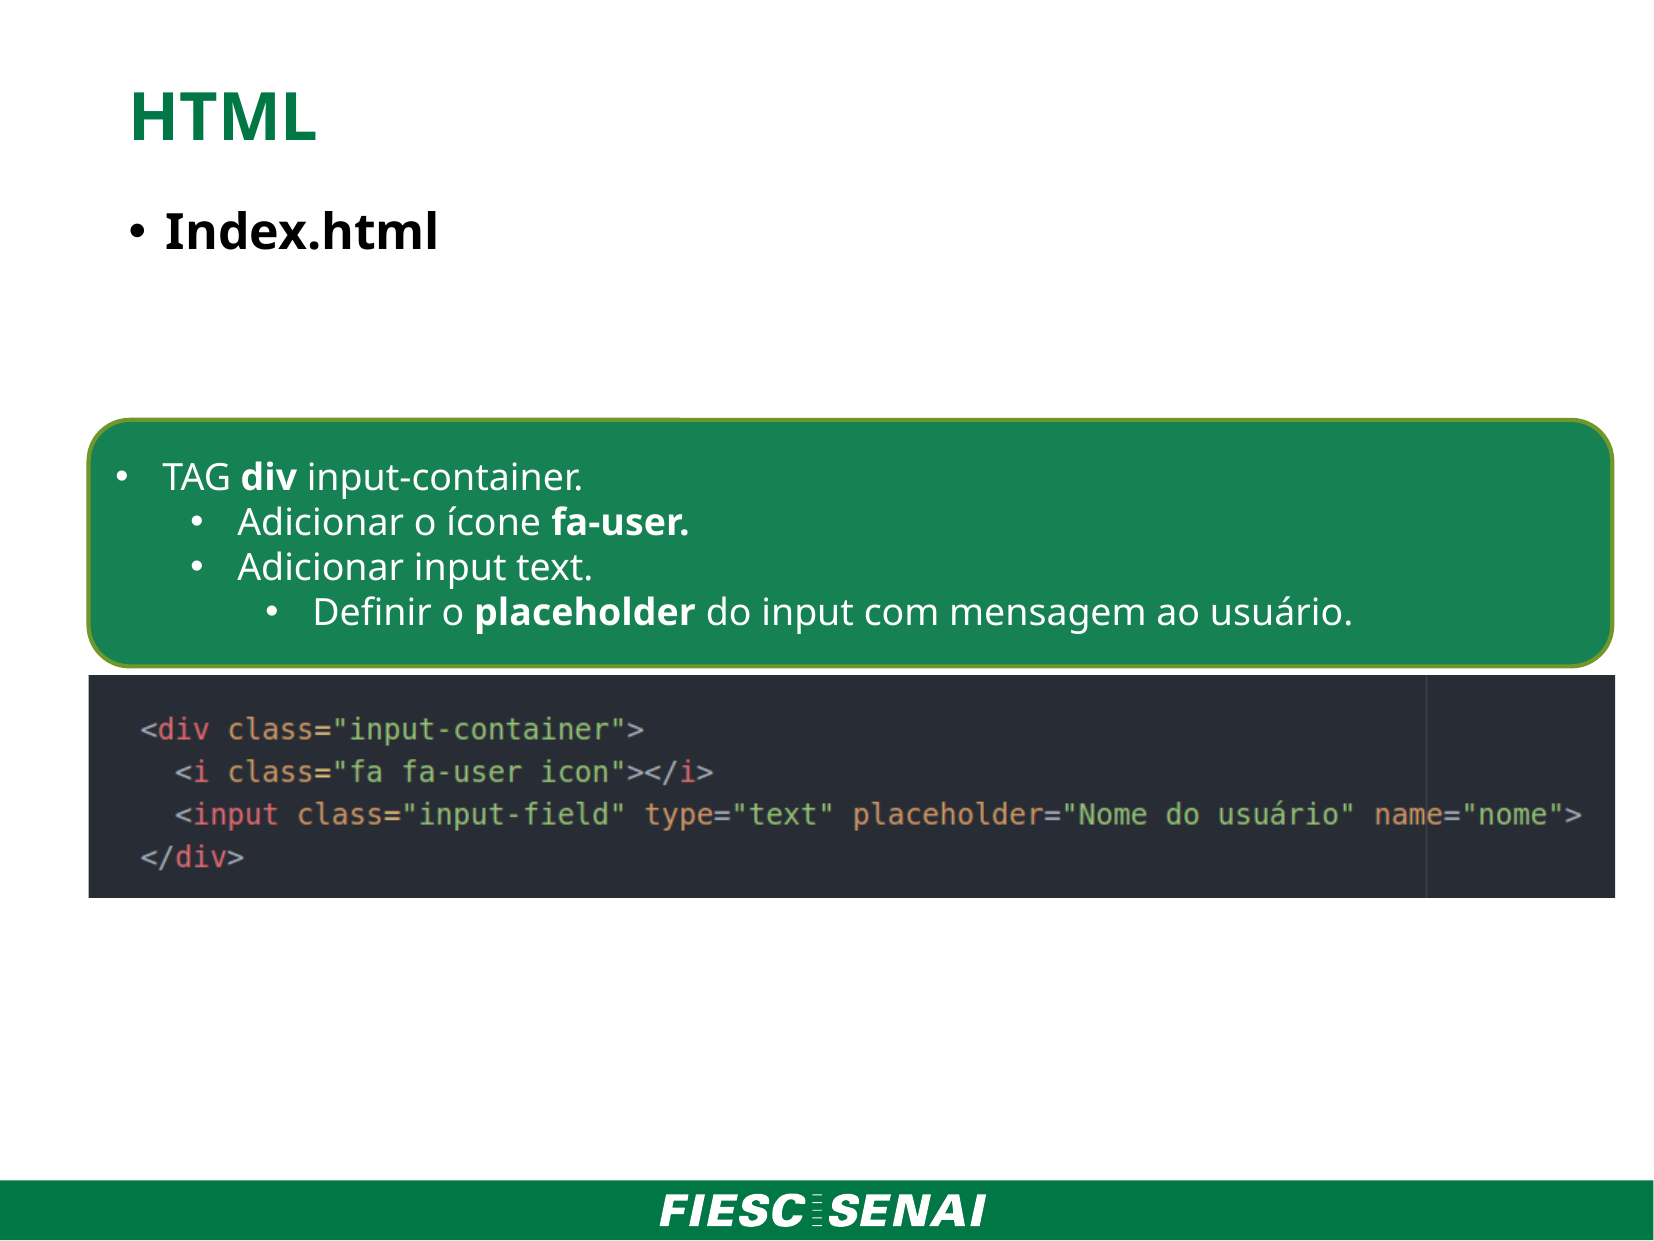

HTML
Index.html
TAG div input-container.
Adicionar o ícone fa-user.
Adicionar input text.
Definir o placeholder do input com mensagem ao usuário.